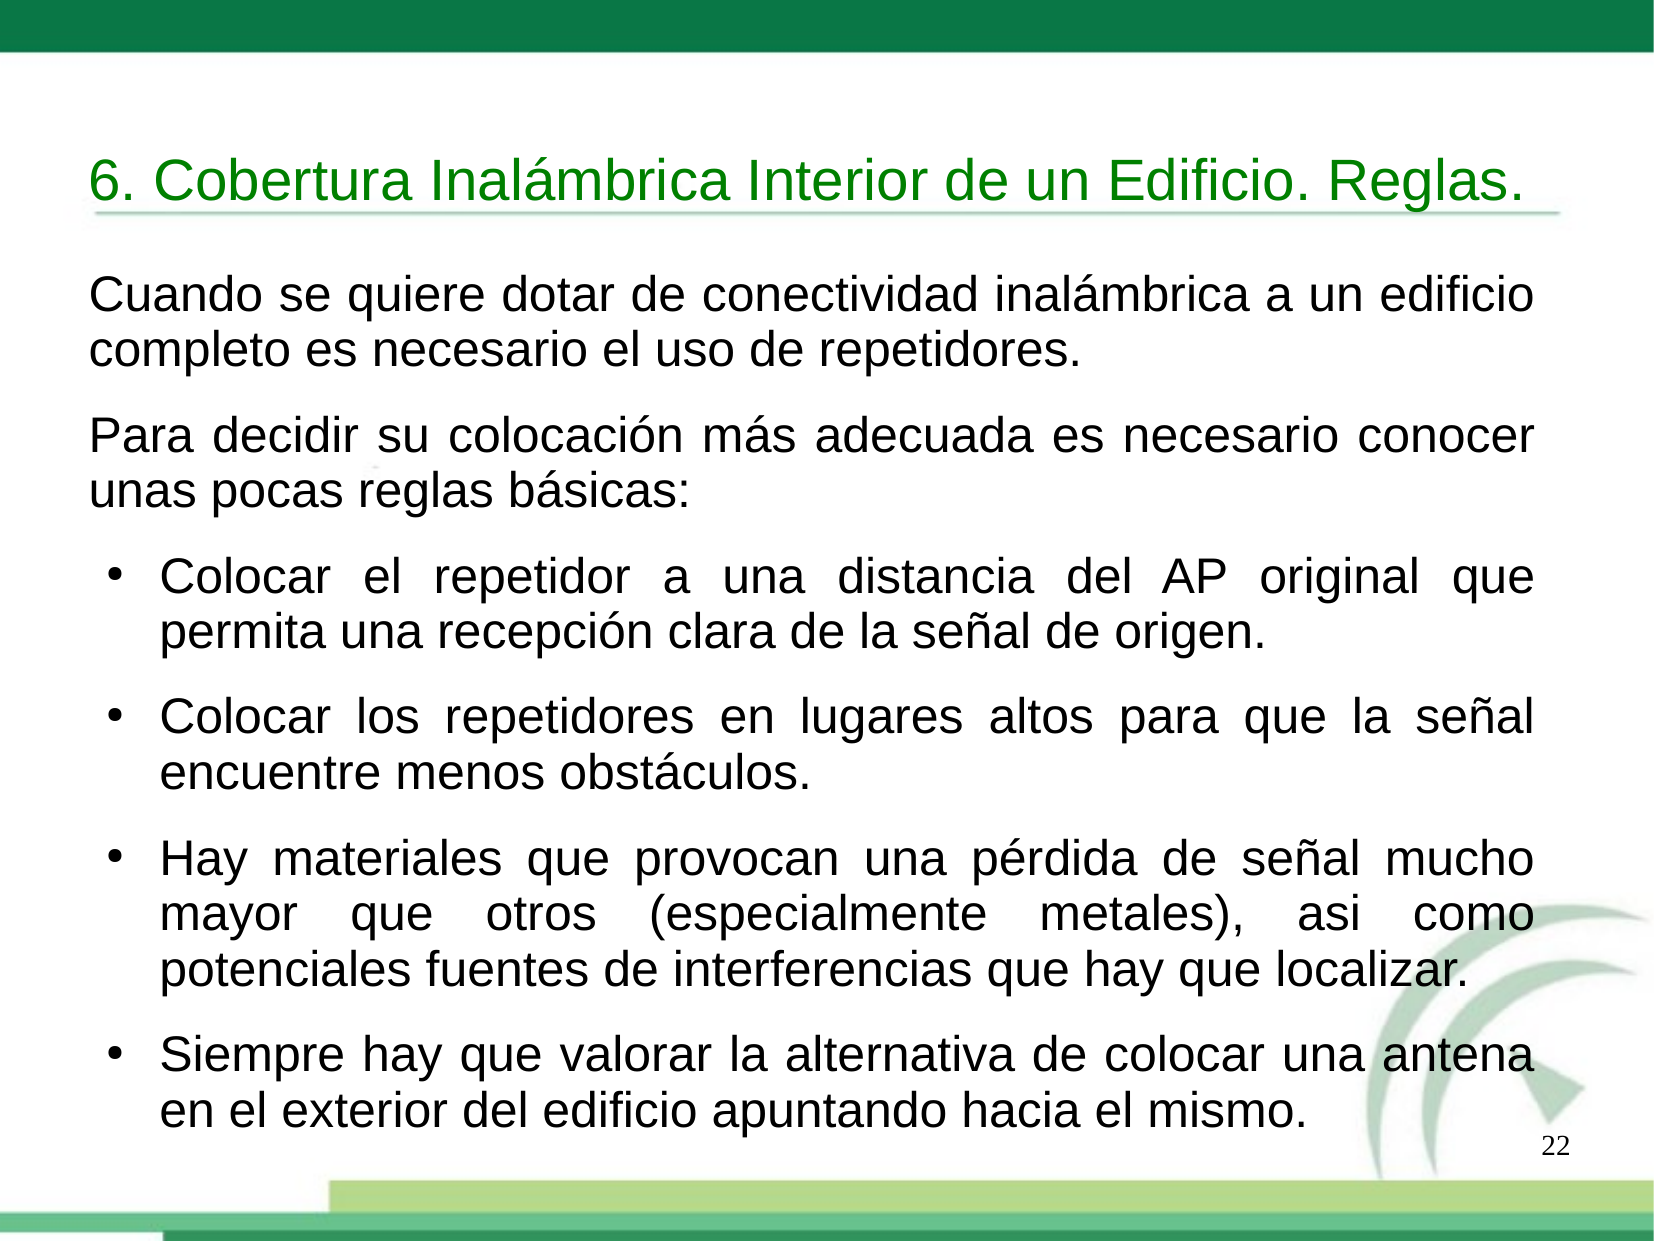

6. Cobertura Inalámbrica Interior de un Edificio. Reglas.
# Cuando se quiere dotar de conectividad inalámbrica a un edificio completo es necesario el uso de repetidores.
Para decidir su colocación más adecuada es necesario conocer unas pocas reglas básicas:
Colocar el repetidor a una distancia del AP original que permita una recepción clara de la señal de origen.
Colocar los repetidores en lugares altos para que la señal encuentre menos obstáculos.
Hay materiales que provocan una pérdida de señal mucho mayor que otros (especialmente metales), asi como potenciales fuentes de interferencias que hay que localizar.
Siempre hay que valorar la alternativa de colocar una antena en el exterior del edificio apuntando hacia el mismo.
22